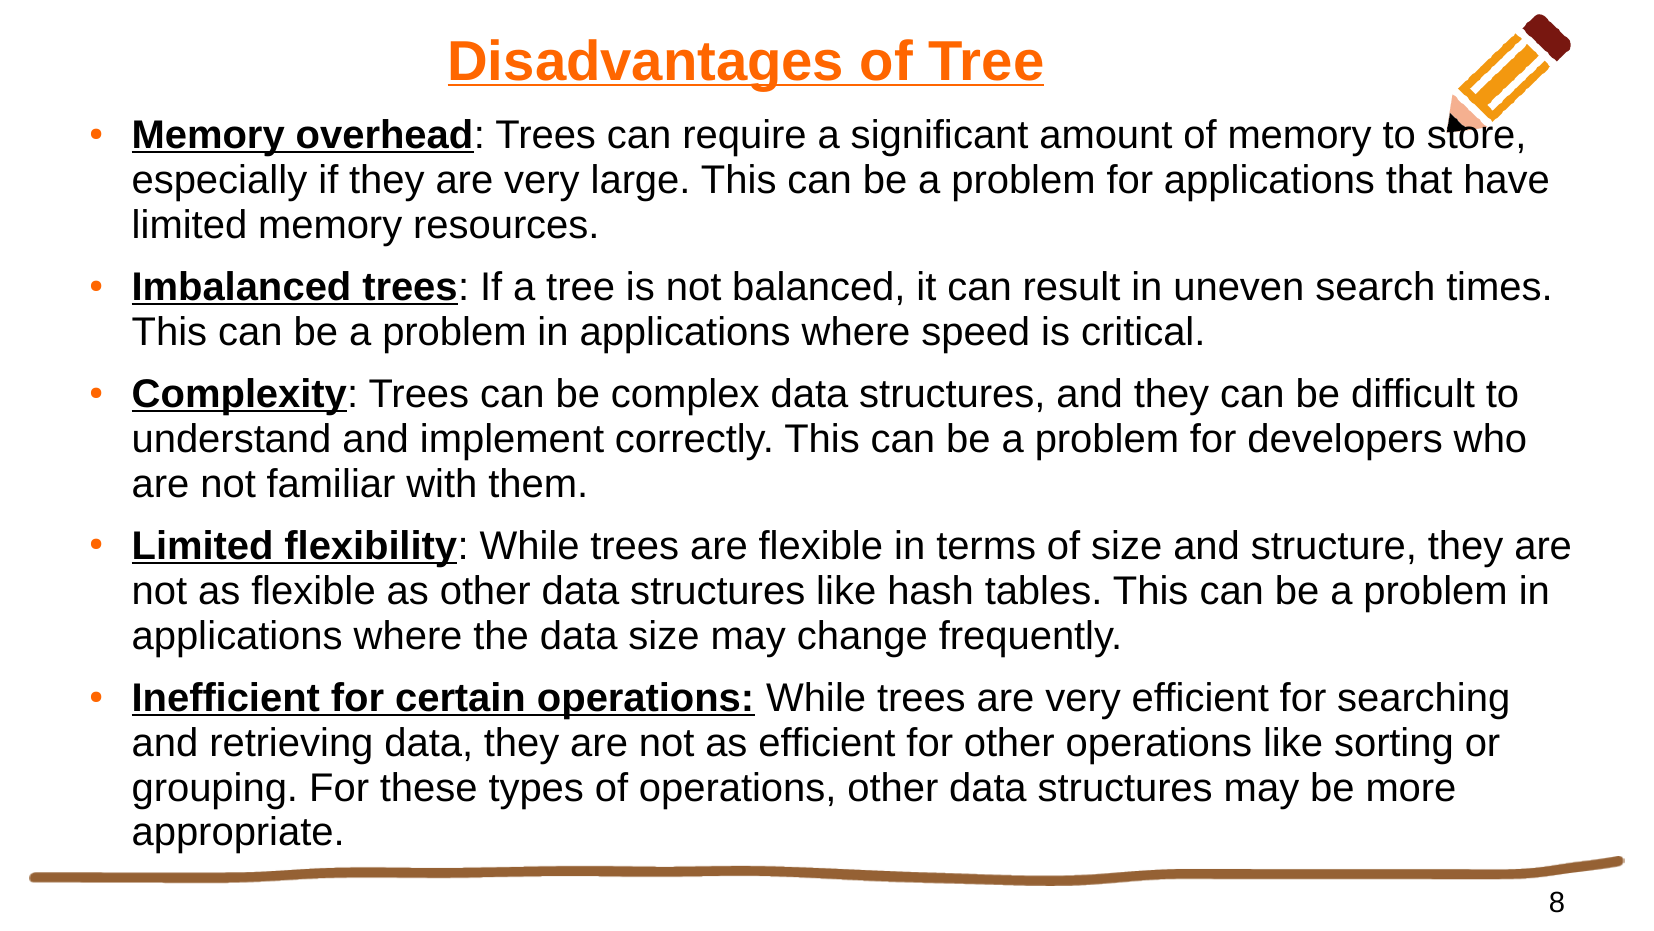

# Disadvantages of Tree
Memory overhead: Trees can require a significant amount of memory to store, especially if they are very large. This can be a problem for applications that have limited memory resources.
Imbalanced trees: If a tree is not balanced, it can result in uneven search times. This can be a problem in applications where speed is critical.
Complexity: Trees can be complex data structures, and they can be difficult to understand and implement correctly. This can be a problem for developers who are not familiar with them.
Limited flexibility: While trees are flexible in terms of size and structure, they are not as flexible as other data structures like hash tables. This can be a problem in applications where the data size may change frequently.
Inefficient for certain operations: While trees are very efficient for searching and retrieving data, they are not as efficient for other operations like sorting or grouping. For these types of operations, other data structures may be more appropriate.
8